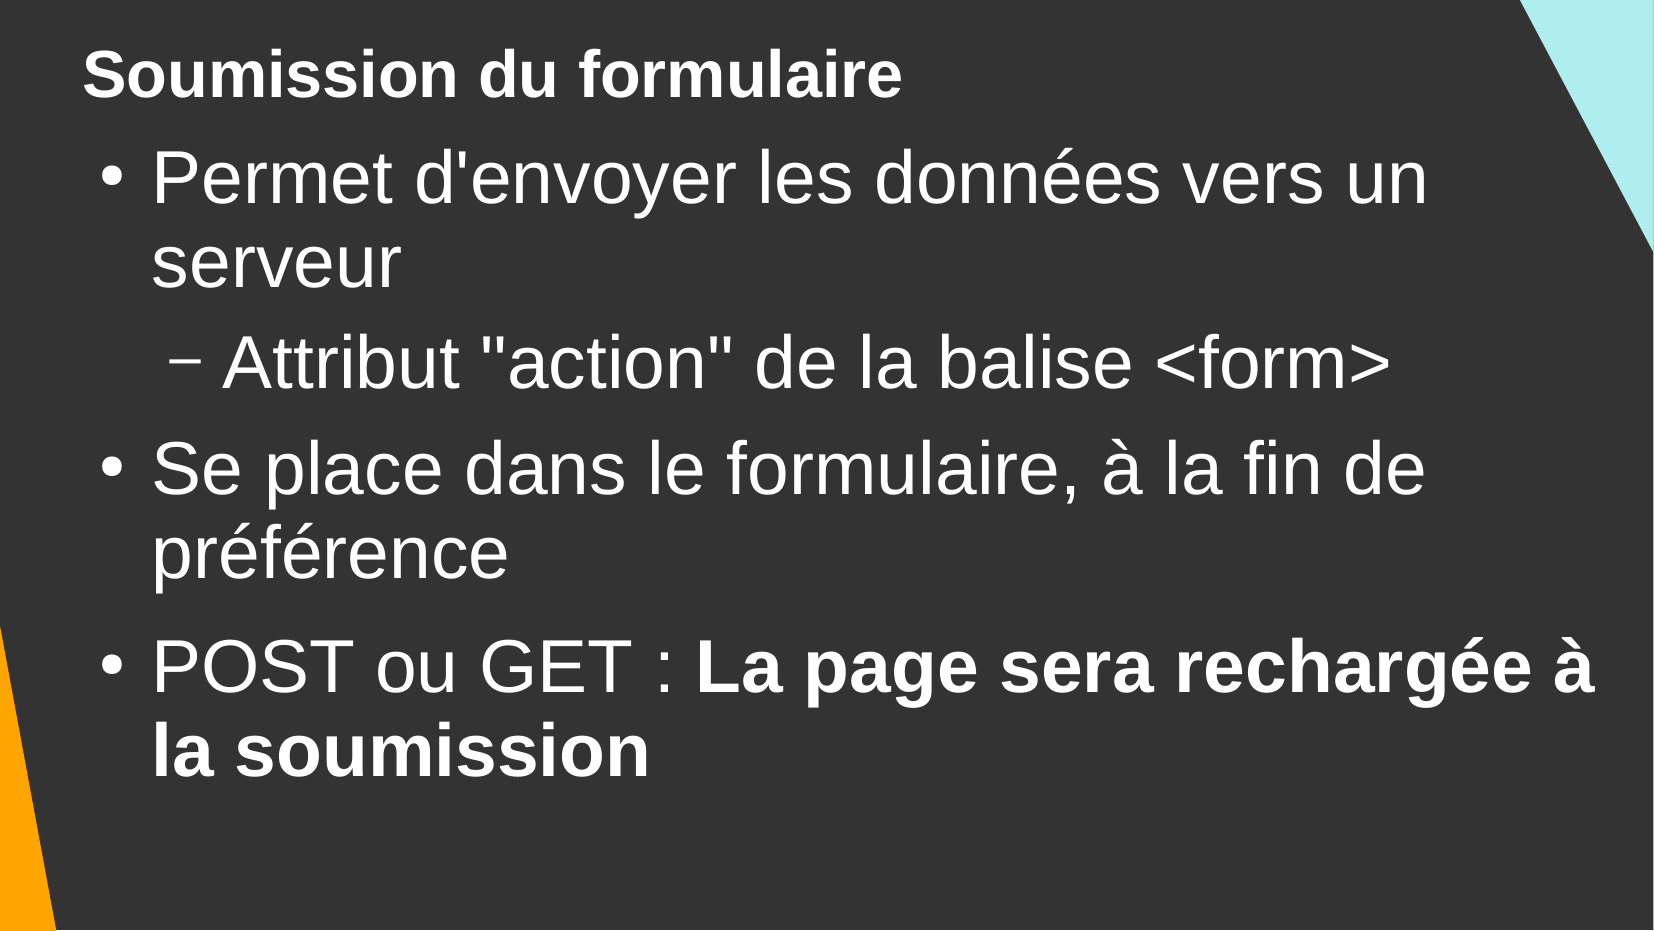

# Soumission du formulaire
Permet d'envoyer les données vers un serveur
Attribut "action" de la balise <form>
Se place dans le formulaire, à la fin de préférence
POST ou GET : La page sera rechargée à la soumission